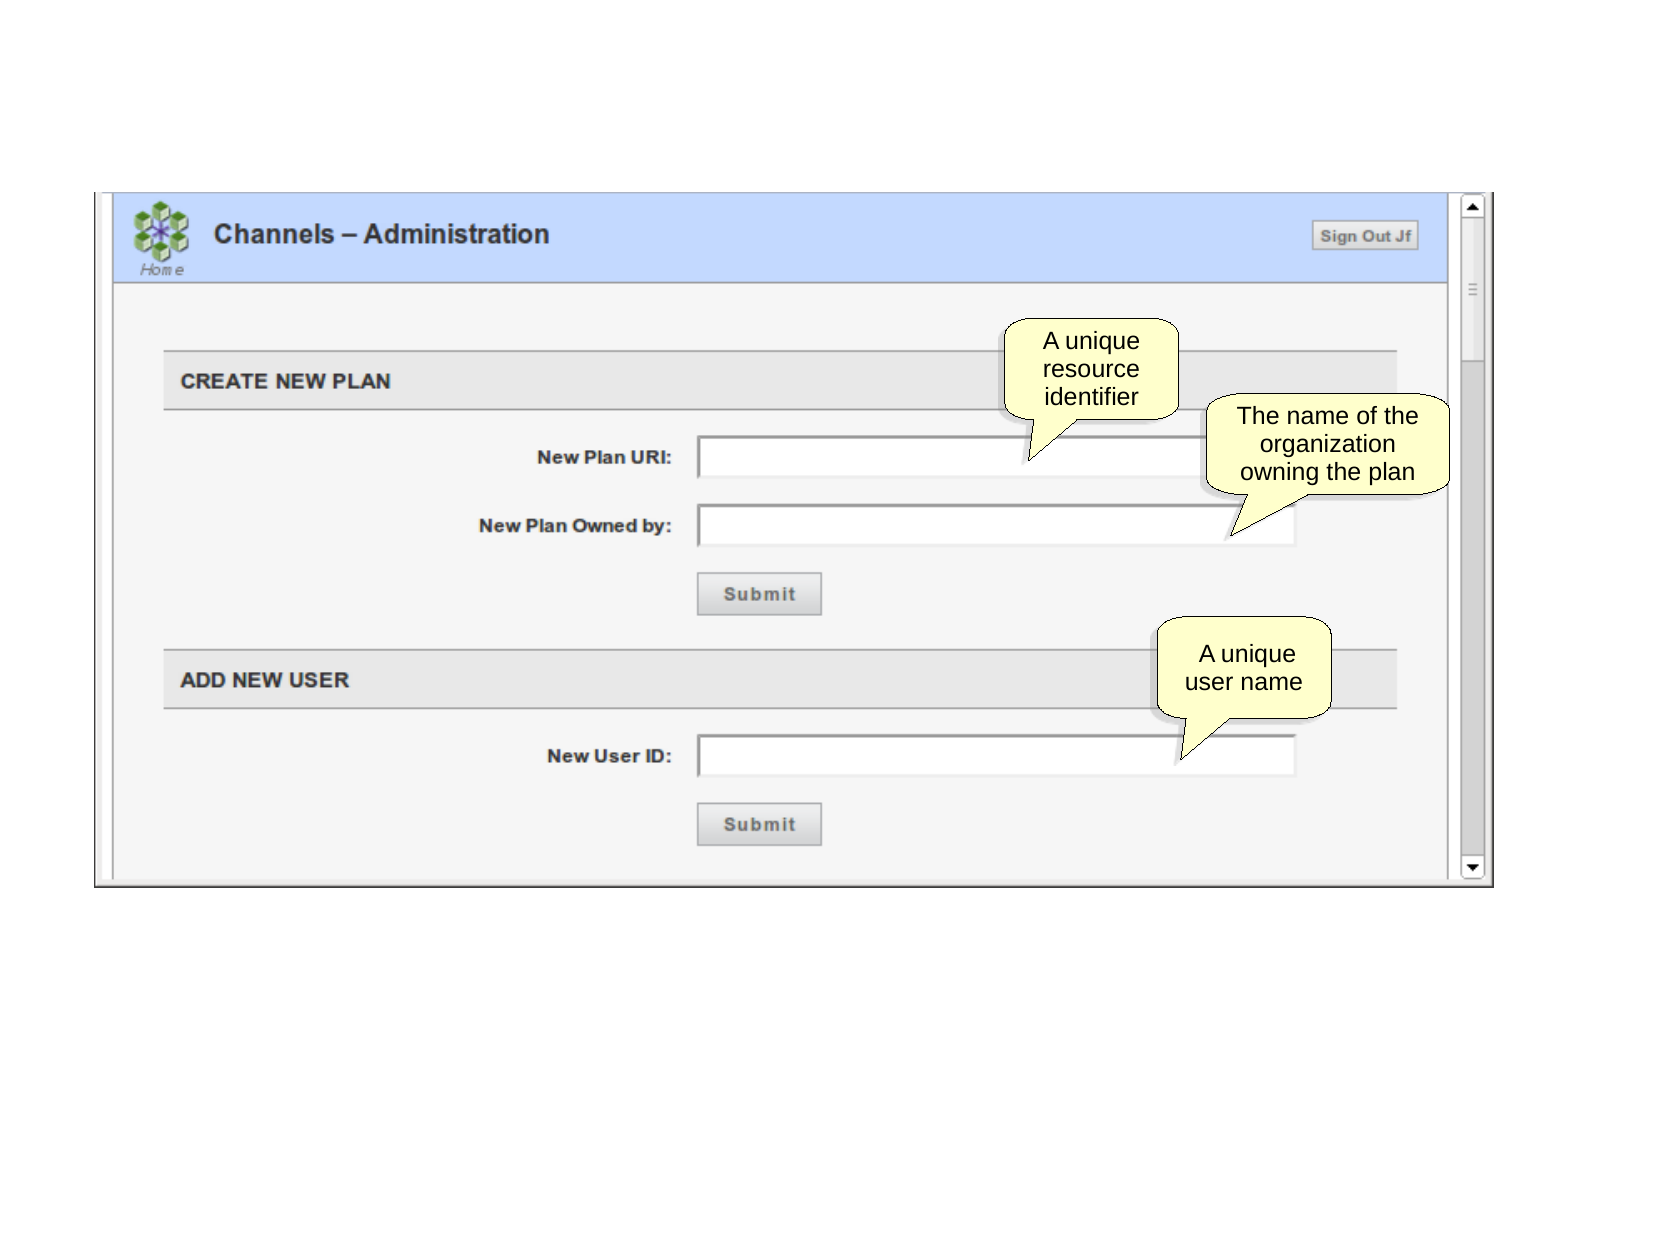

A unique resource identifier
The name of the organization
owning the plan
 A unique user name